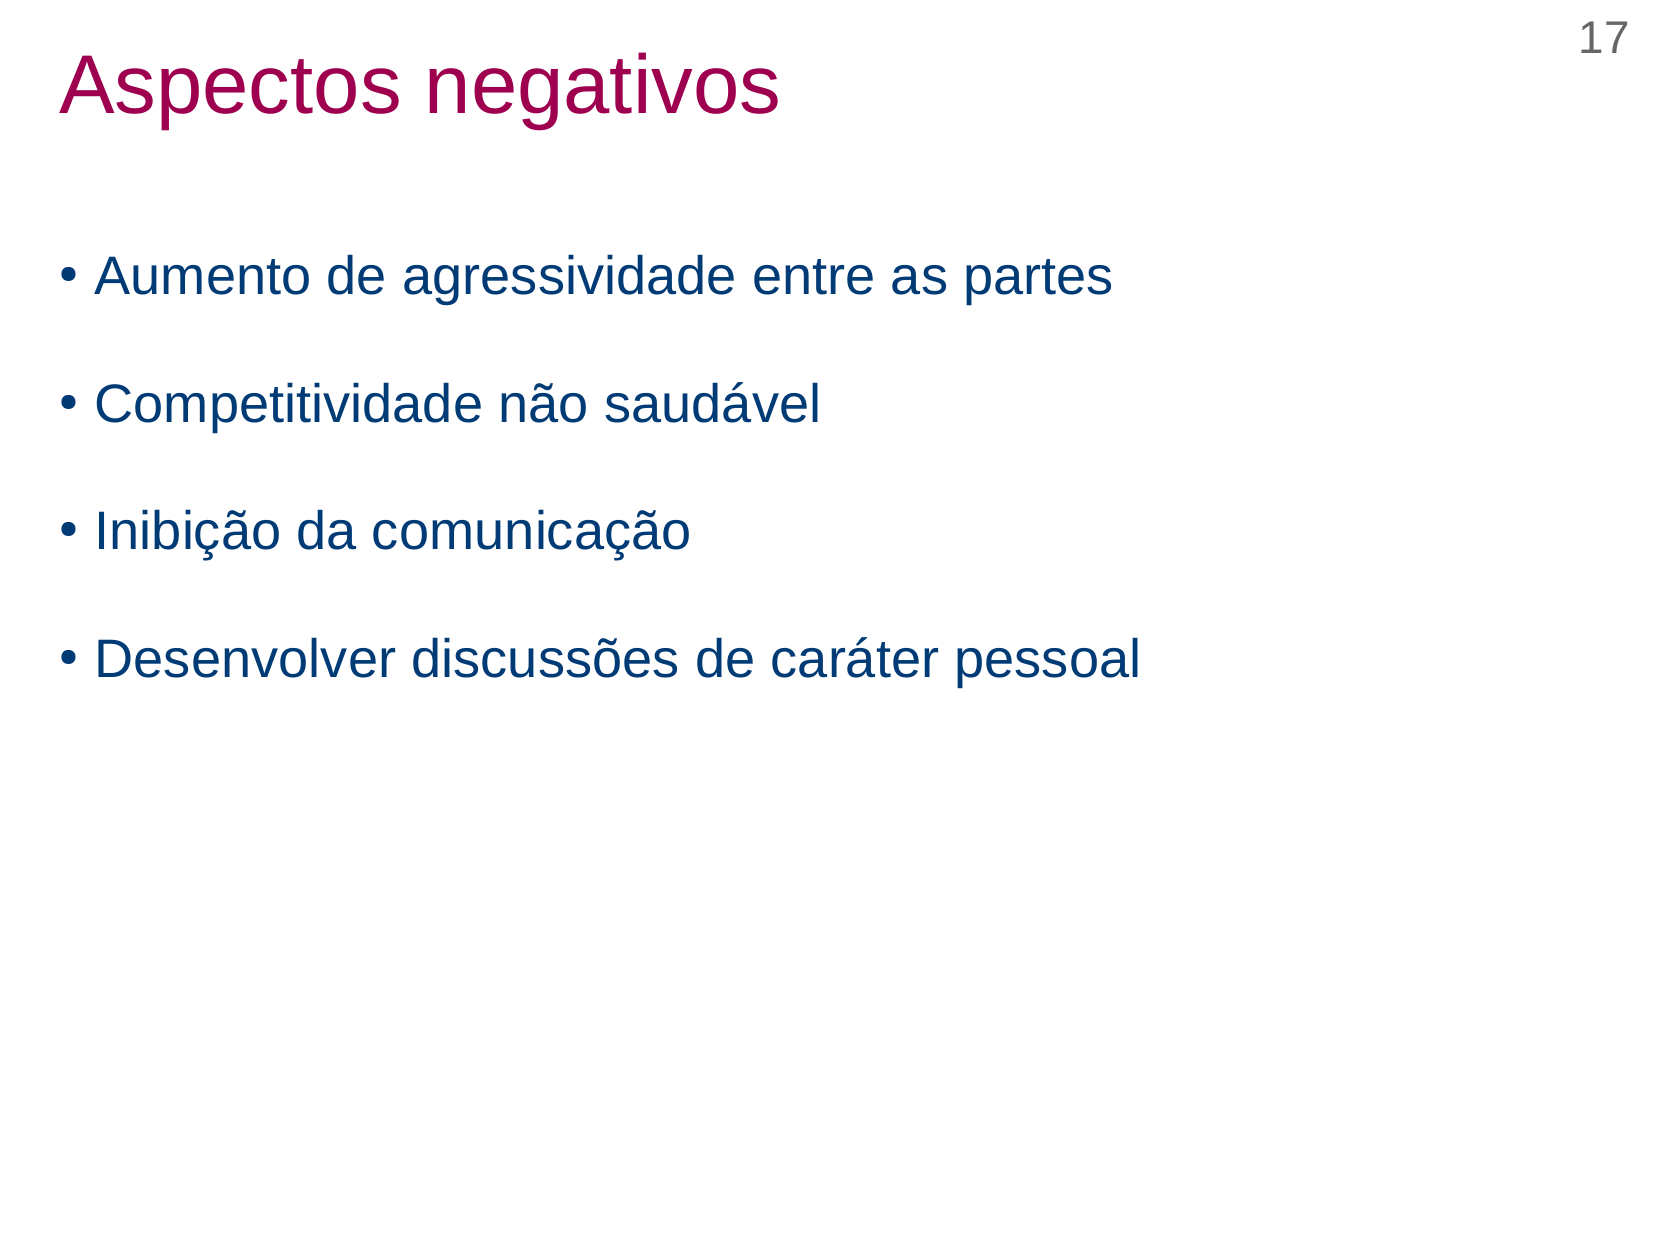

17
# Aspectos negativos
Aumento de agressividade entre as partes
Competitividade não saudável
Inibição da comunicação
Desenvolver discussões de caráter pessoal